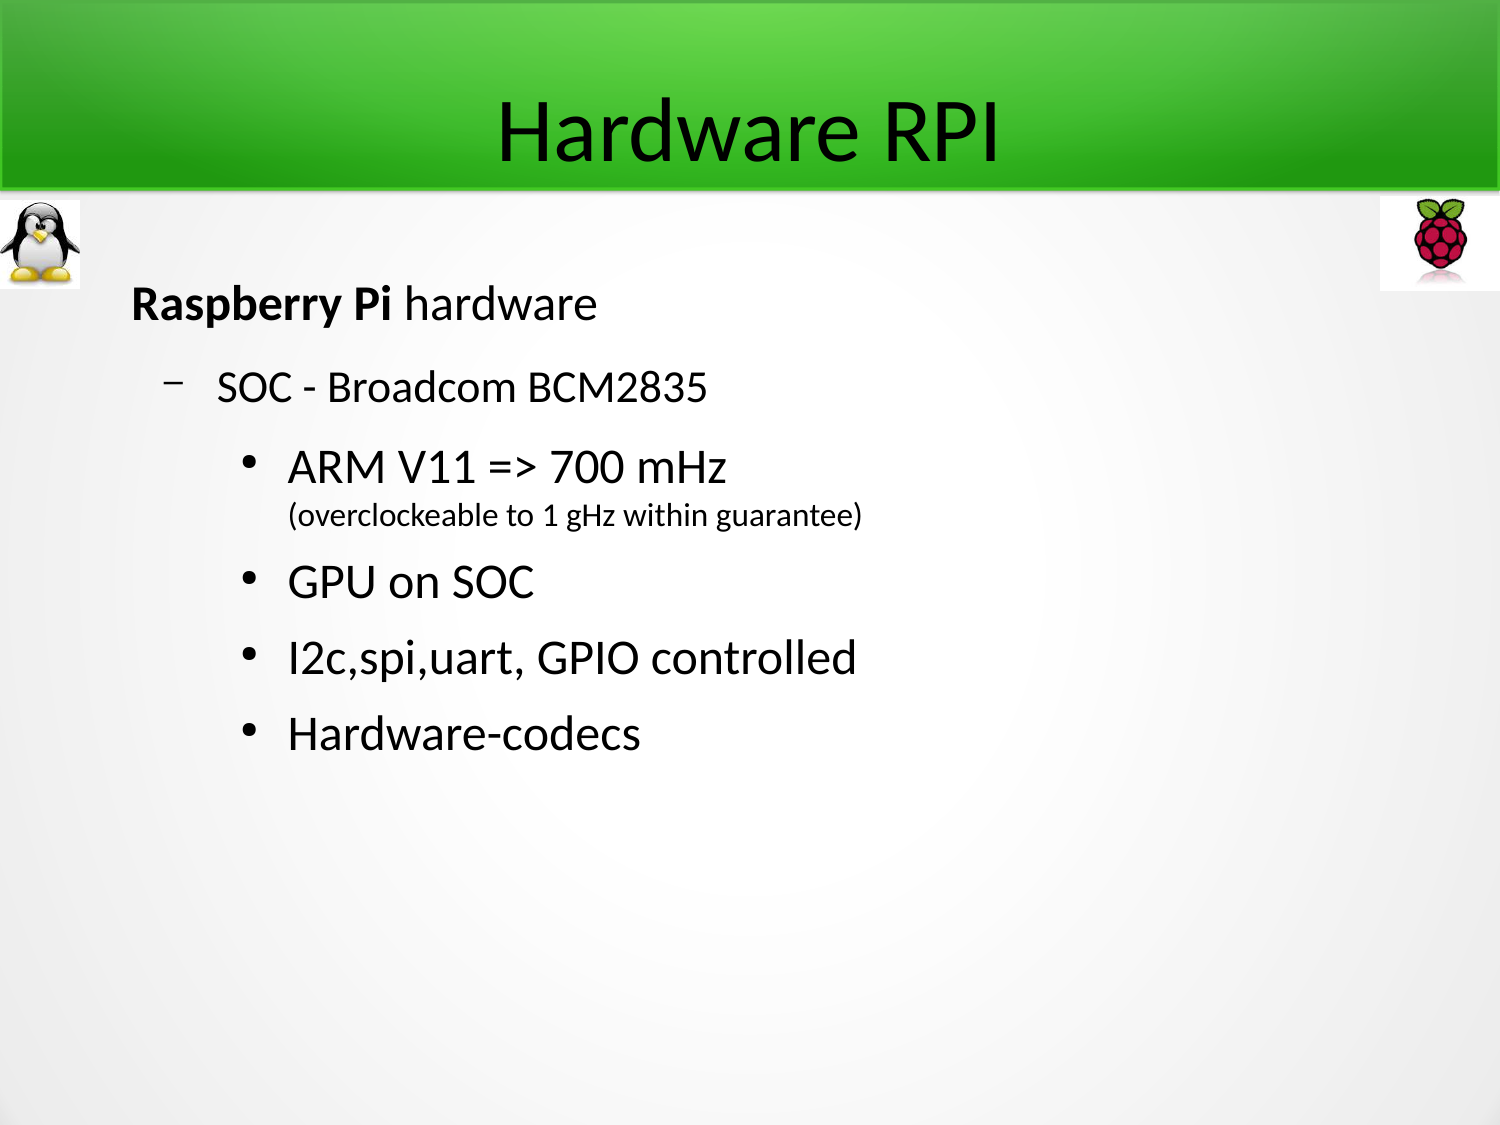

# Hardware RPI
Raspberry Pi hardware
SOC - Broadcom BCM2835
ARM V11 => 700 mHz
(overclockeable to 1 gHz within guarantee)
GPU on SOC
I2c,spi,uart, GPIO controlled
Hardware-codecs